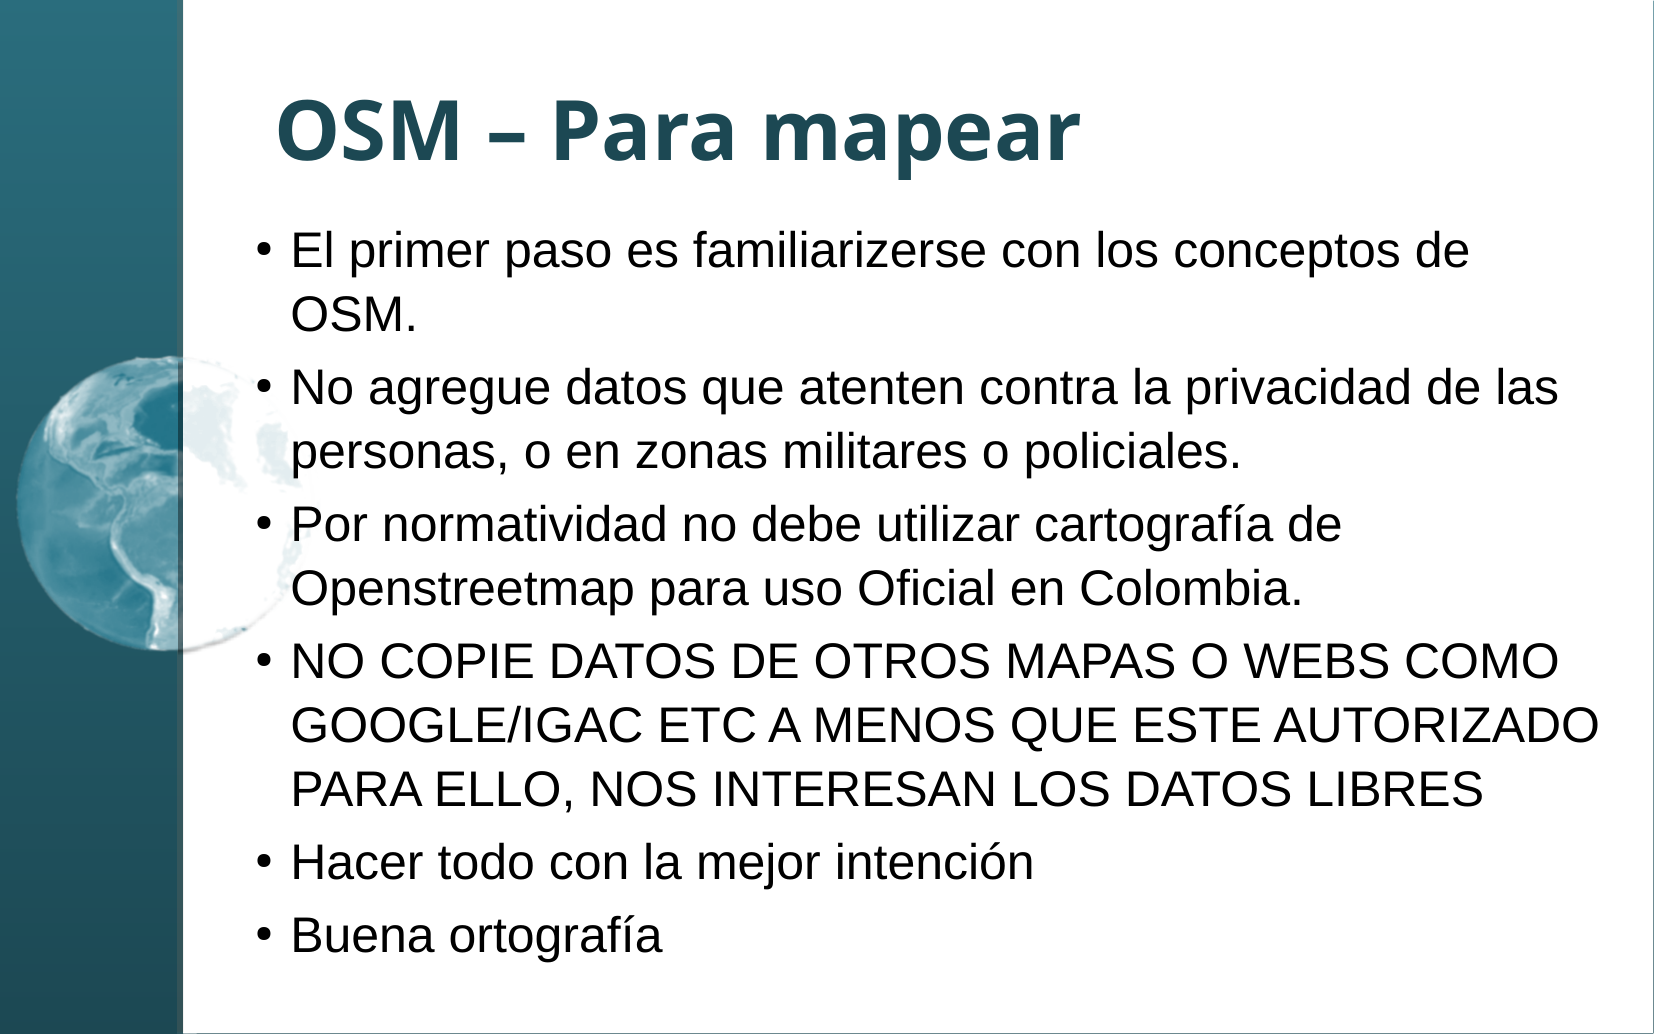

# OSM – Para mapear
El primer paso es familiarizerse con los conceptos de OSM.
No agregue datos que atenten contra la privacidad de las personas, o en zonas militares o policiales.
Por normatividad no debe utilizar cartografía de Openstreetmap para uso Oficial en Colombia.
NO COPIE DATOS DE OTROS MAPAS O WEBS COMO GOOGLE/IGAC ETC A MENOS QUE ESTE AUTORIZADO PARA ELLO, NOS INTERESAN LOS DATOS LIBRES
Hacer todo con la mejor intención
Buena ortografía